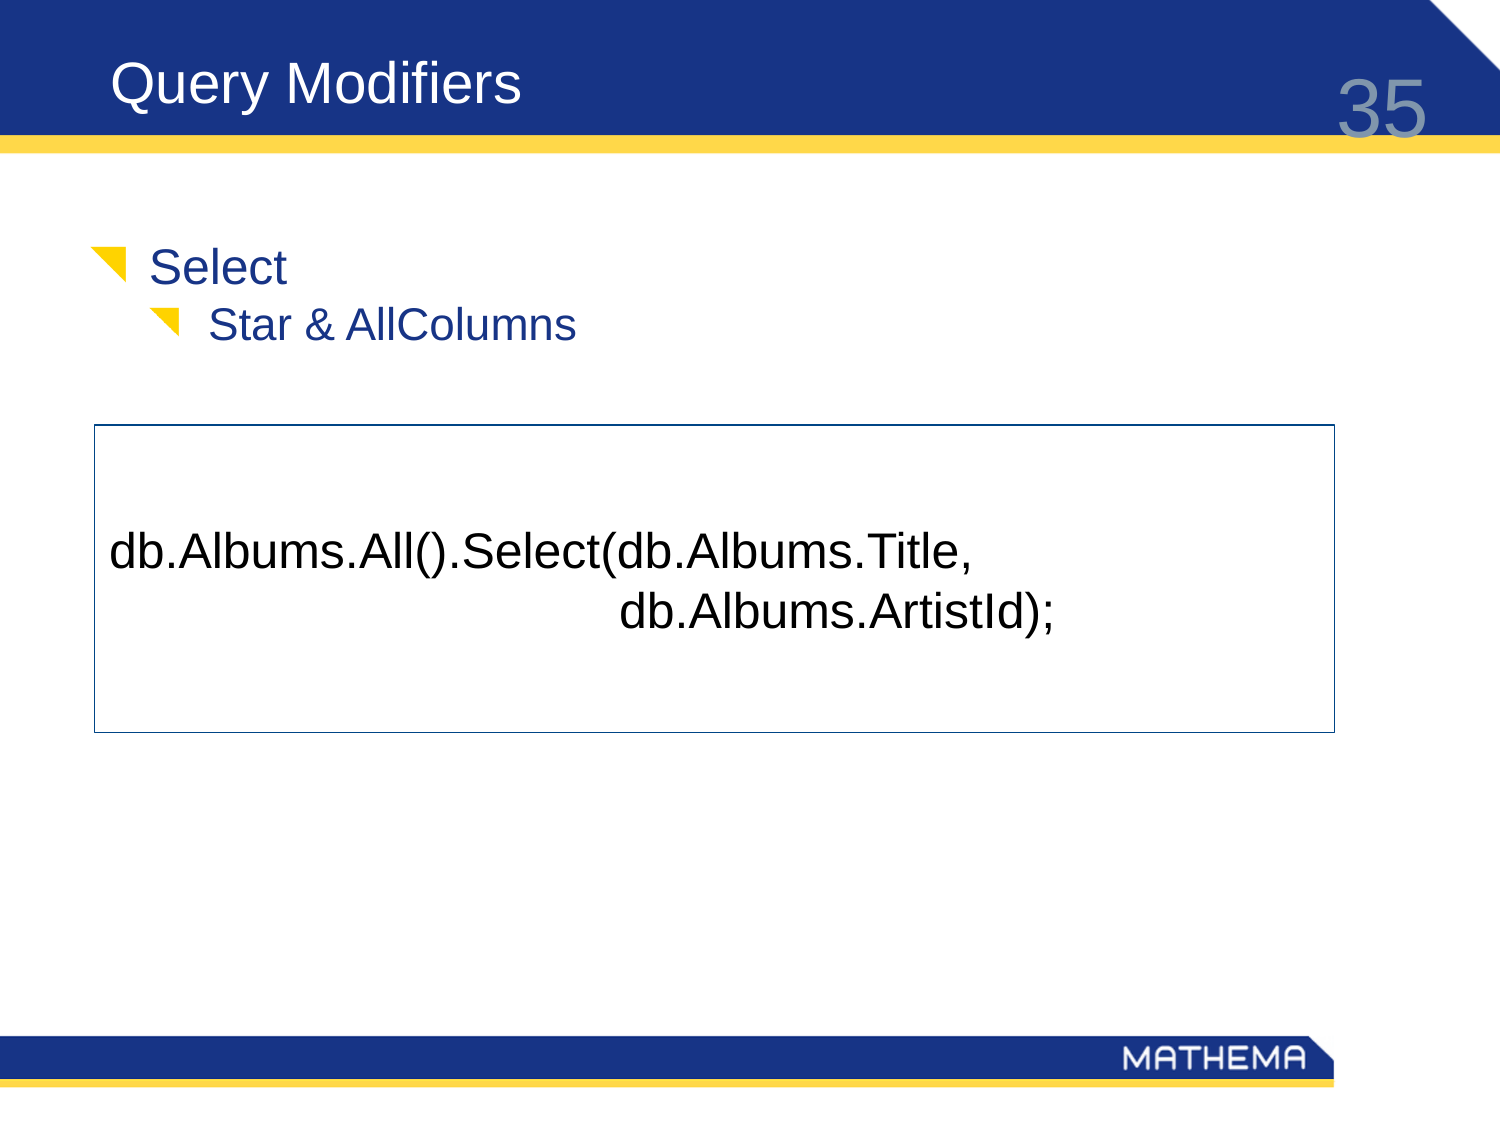

# Query Modifiers
35
Select
Star & AllColumns
db.Albums.All().Select(db.Albums.Title,
		 db.Albums.ArtistId);